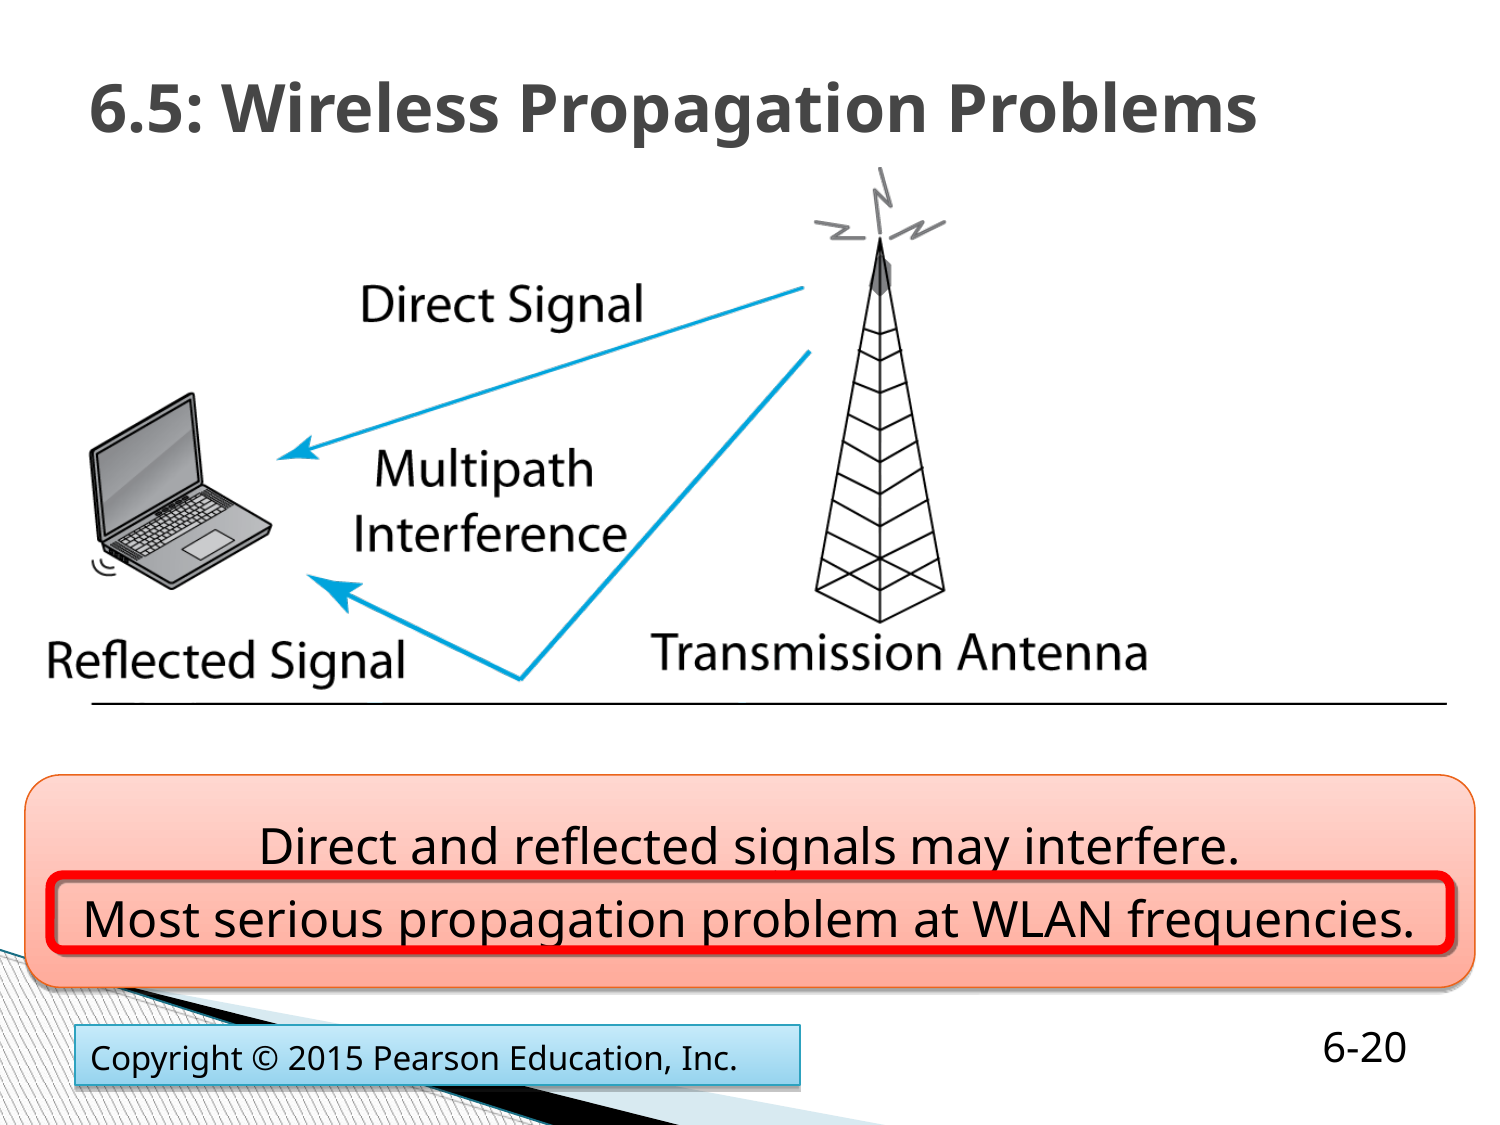

# 6.5: Wireless Propagation Problems
Direct and reflected signals may interfere.
Most serious propagation problem at WLAN frequencies.
Copyright © 2015 Pearson Education, Inc.